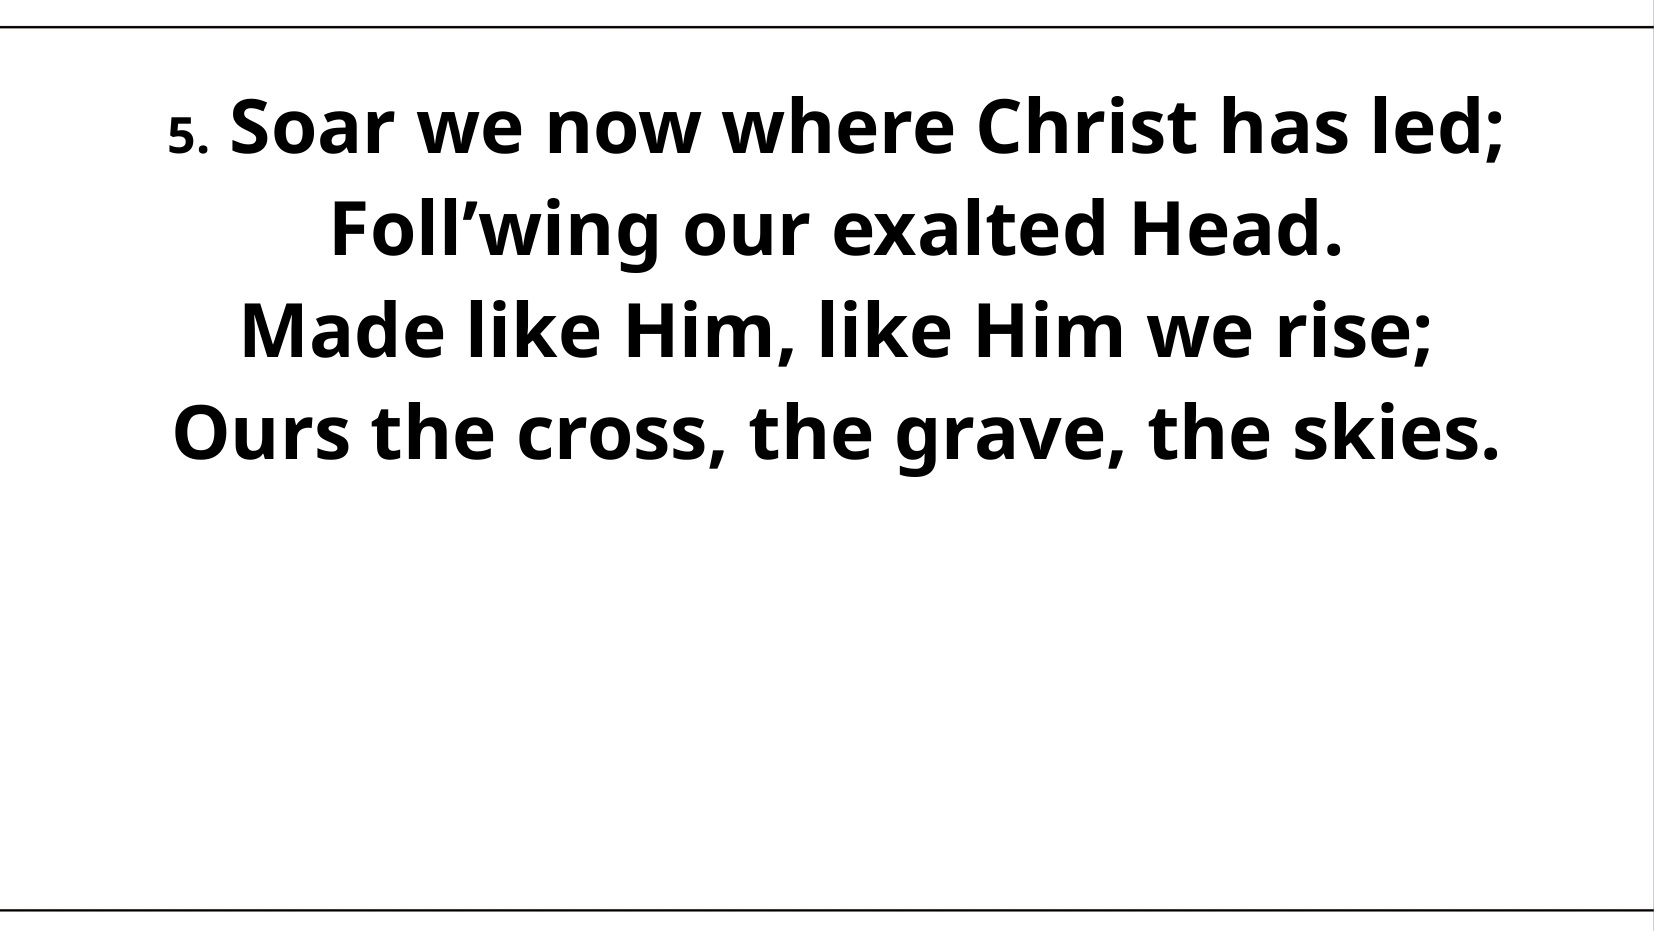

5. Soar we now where Christ has led;
Foll’wing our exalted Head.
Made like Him, like Him we rise;
Ours the cross, the grave, the skies.